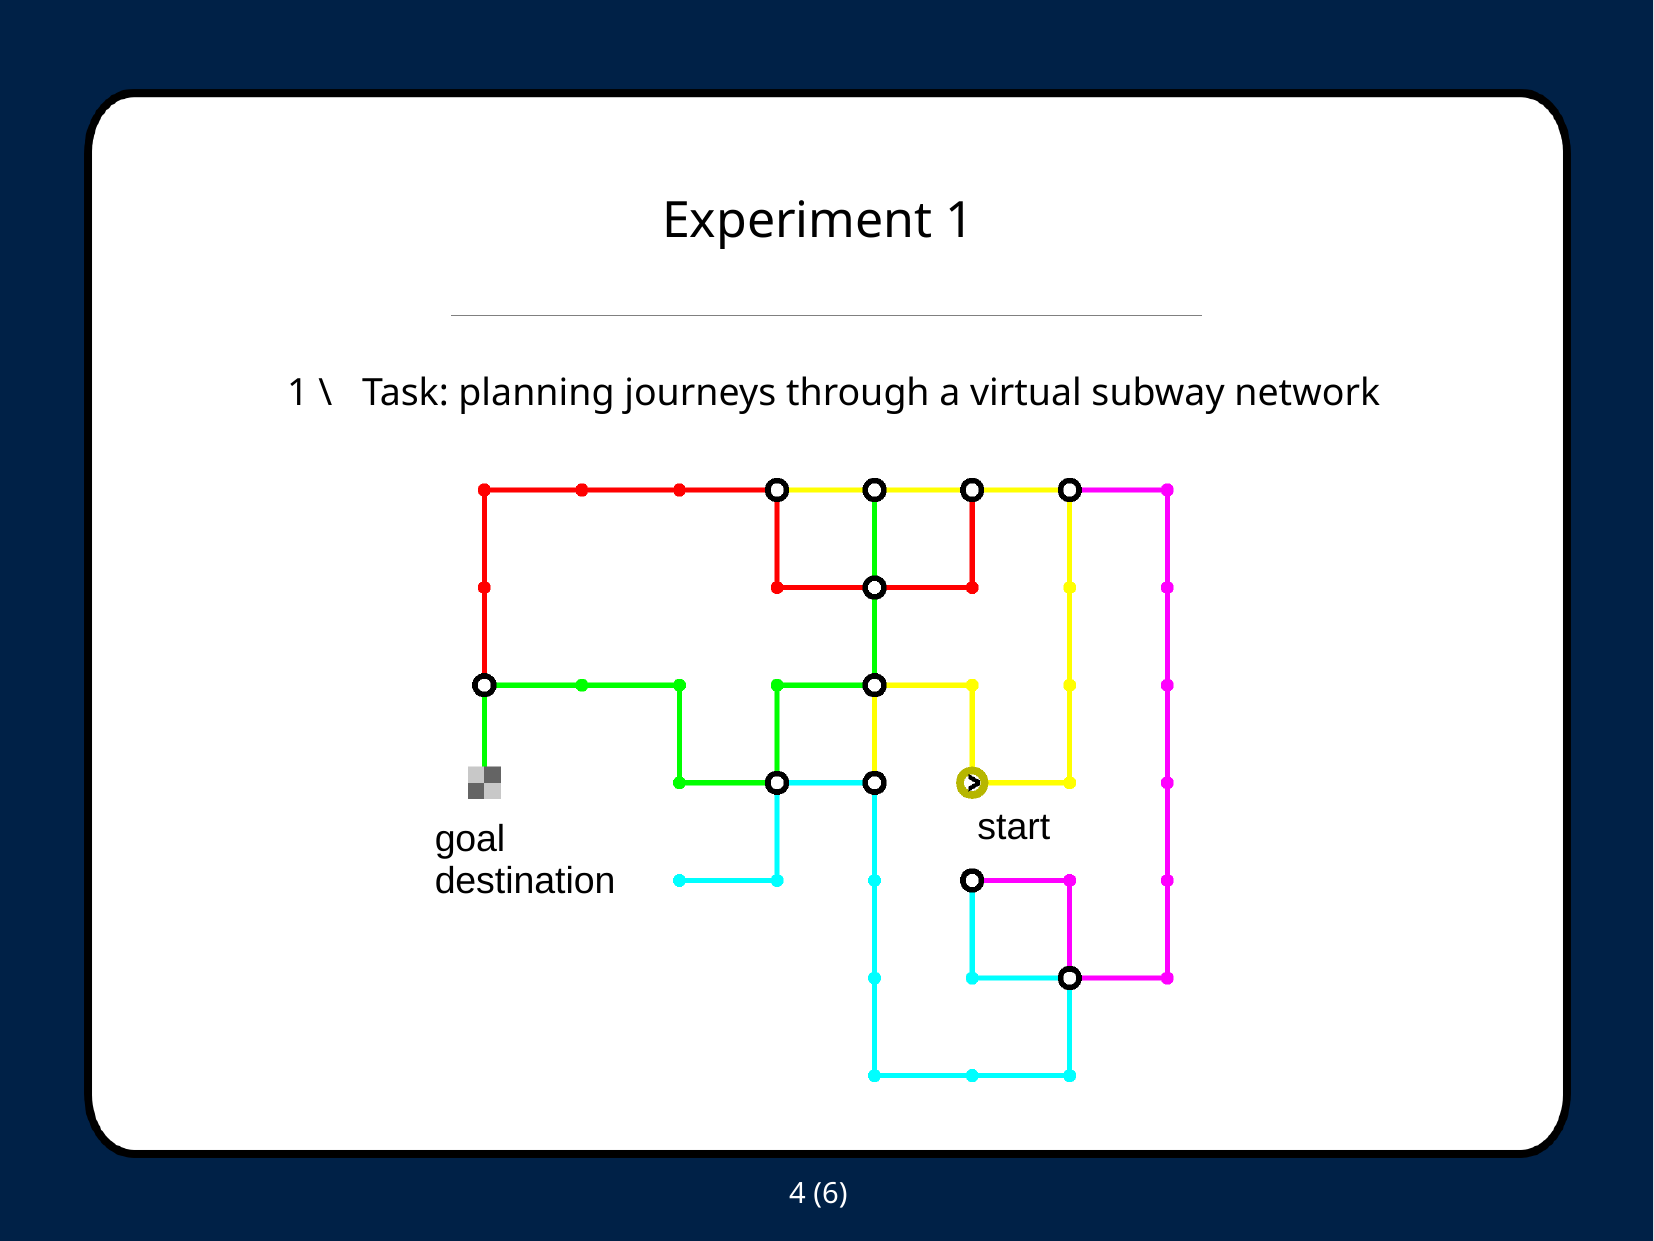

# Experiment 1
1 \	Task: planning journeys through a virtual subway network
start
goal
destination
4 (6)